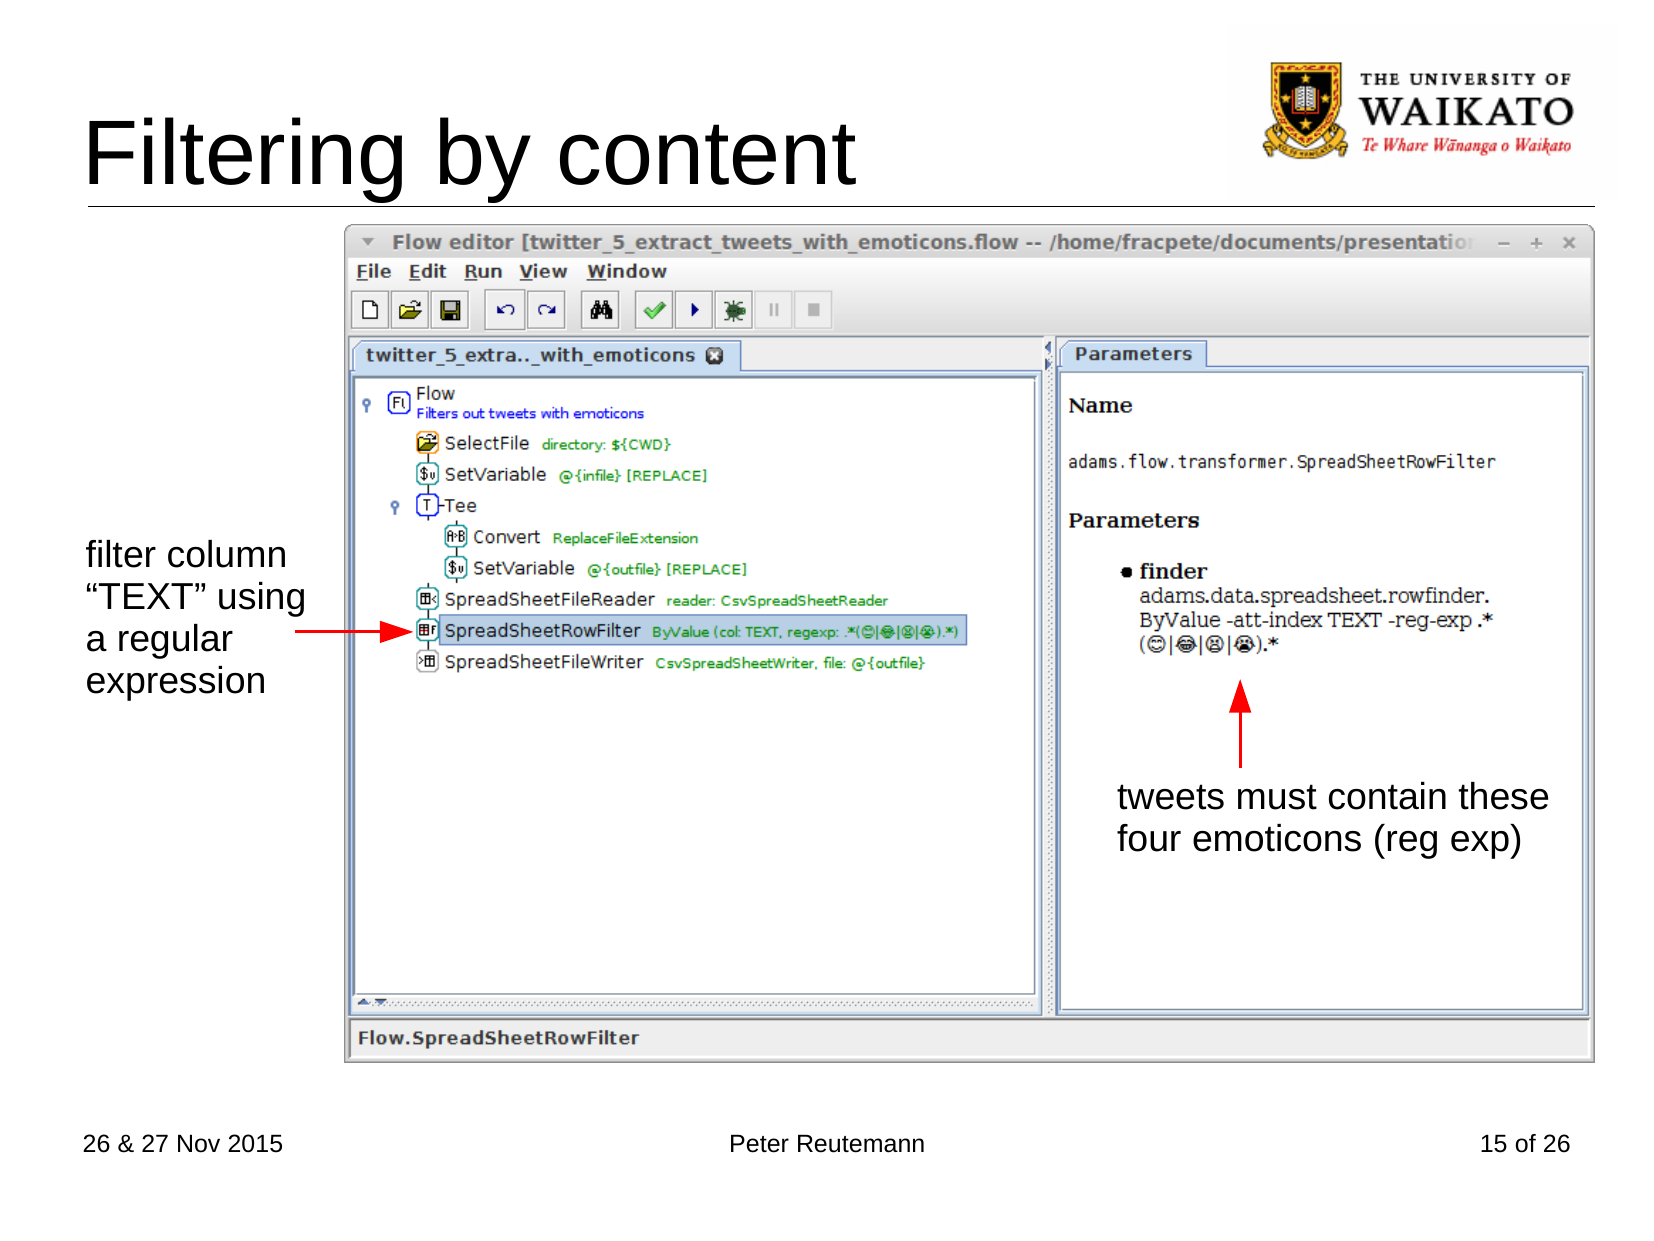

# Filtering by content
filter column
“TEXT” using
a regular
expression
tweets must contain these
four emoticons (reg exp)
26 & 27 Nov 2015
Peter Reutemann
15